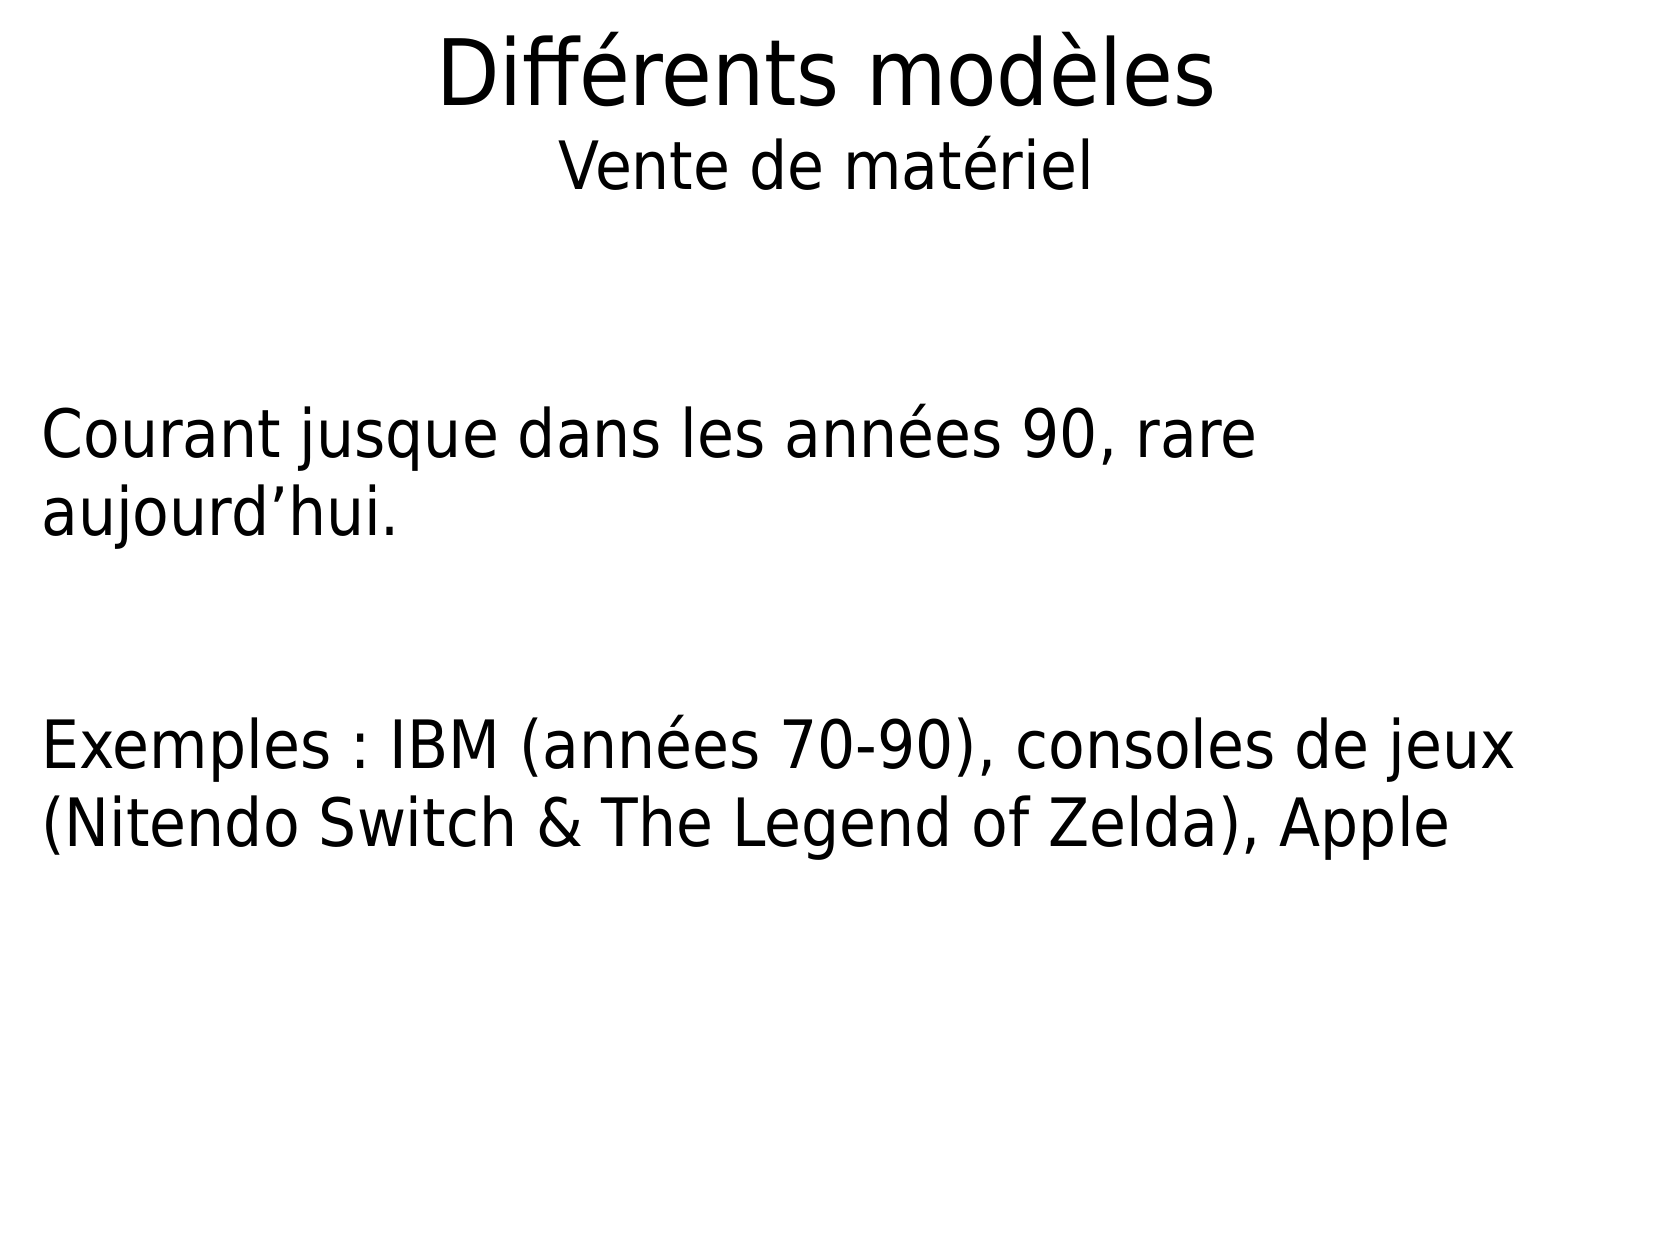

# Différents modèles Vente de matériel
Courant jusque dans les années 90, rare aujourd’hui.
Exemples : IBM (années 70-90), consoles de jeux (Nitendo Switch & The Legend of Zelda), Apple